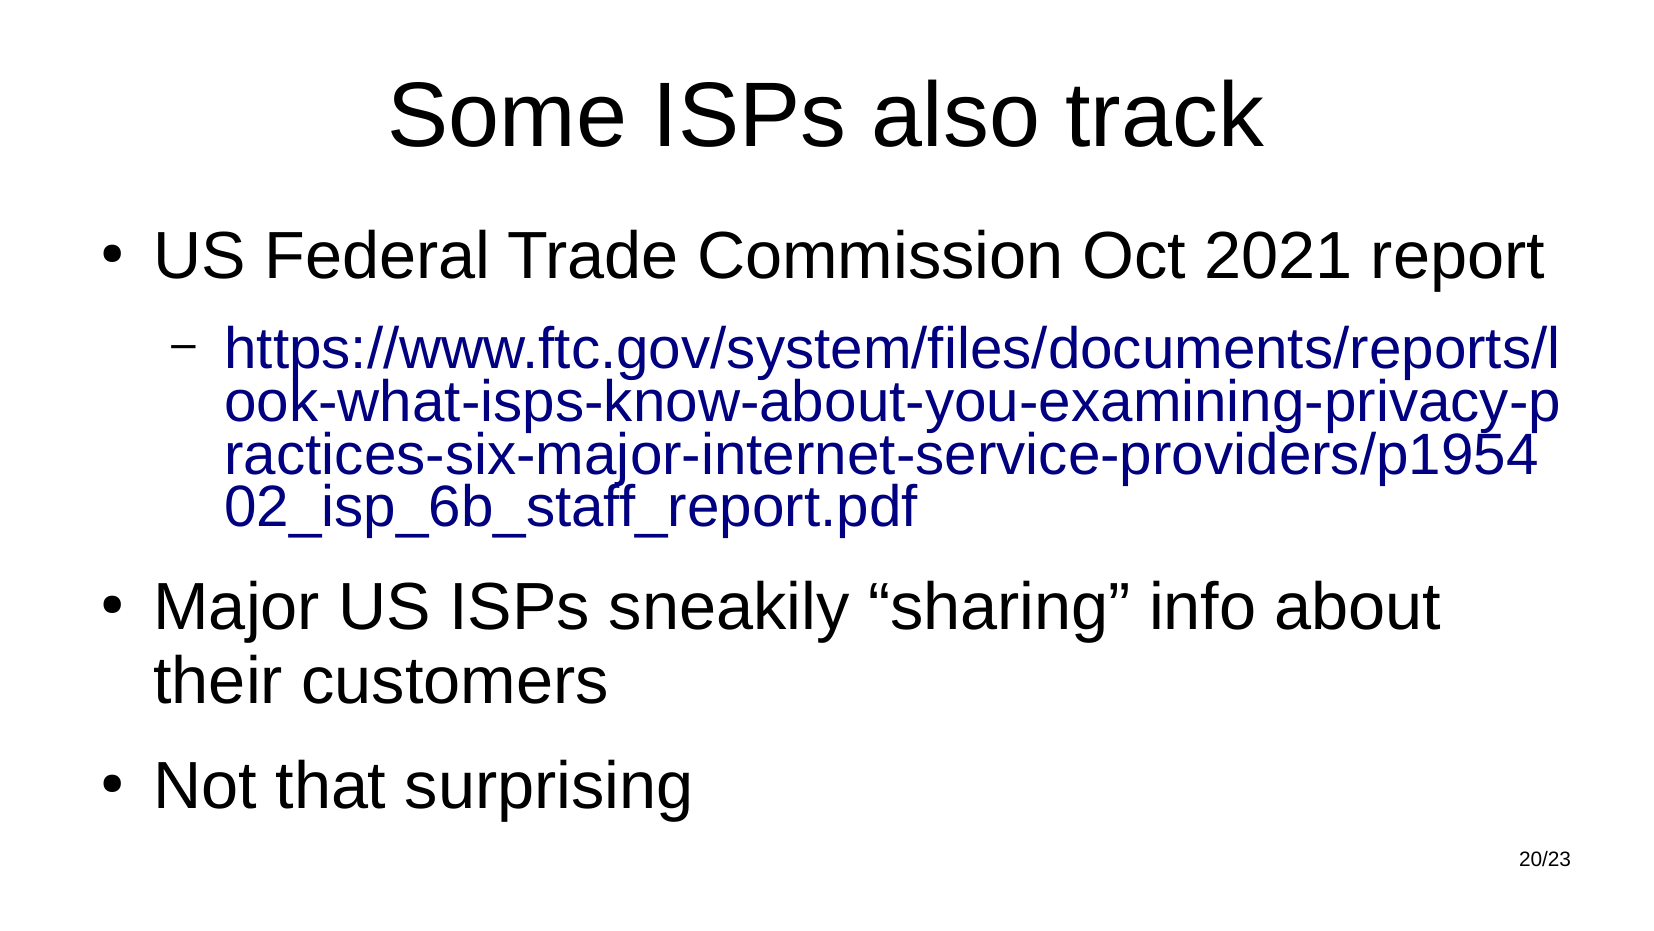

# Some ISPs also track
US Federal Trade Commission Oct 2021 report
https://www.ftc.gov/system/files/documents/reports/look-what-isps-know-about-you-examining-privacy-practices-six-major-internet-service-providers/p195402_isp_6b_staff_report.pdf
Major US ISPs sneakily “sharing” info about their customers
Not that surprising
20